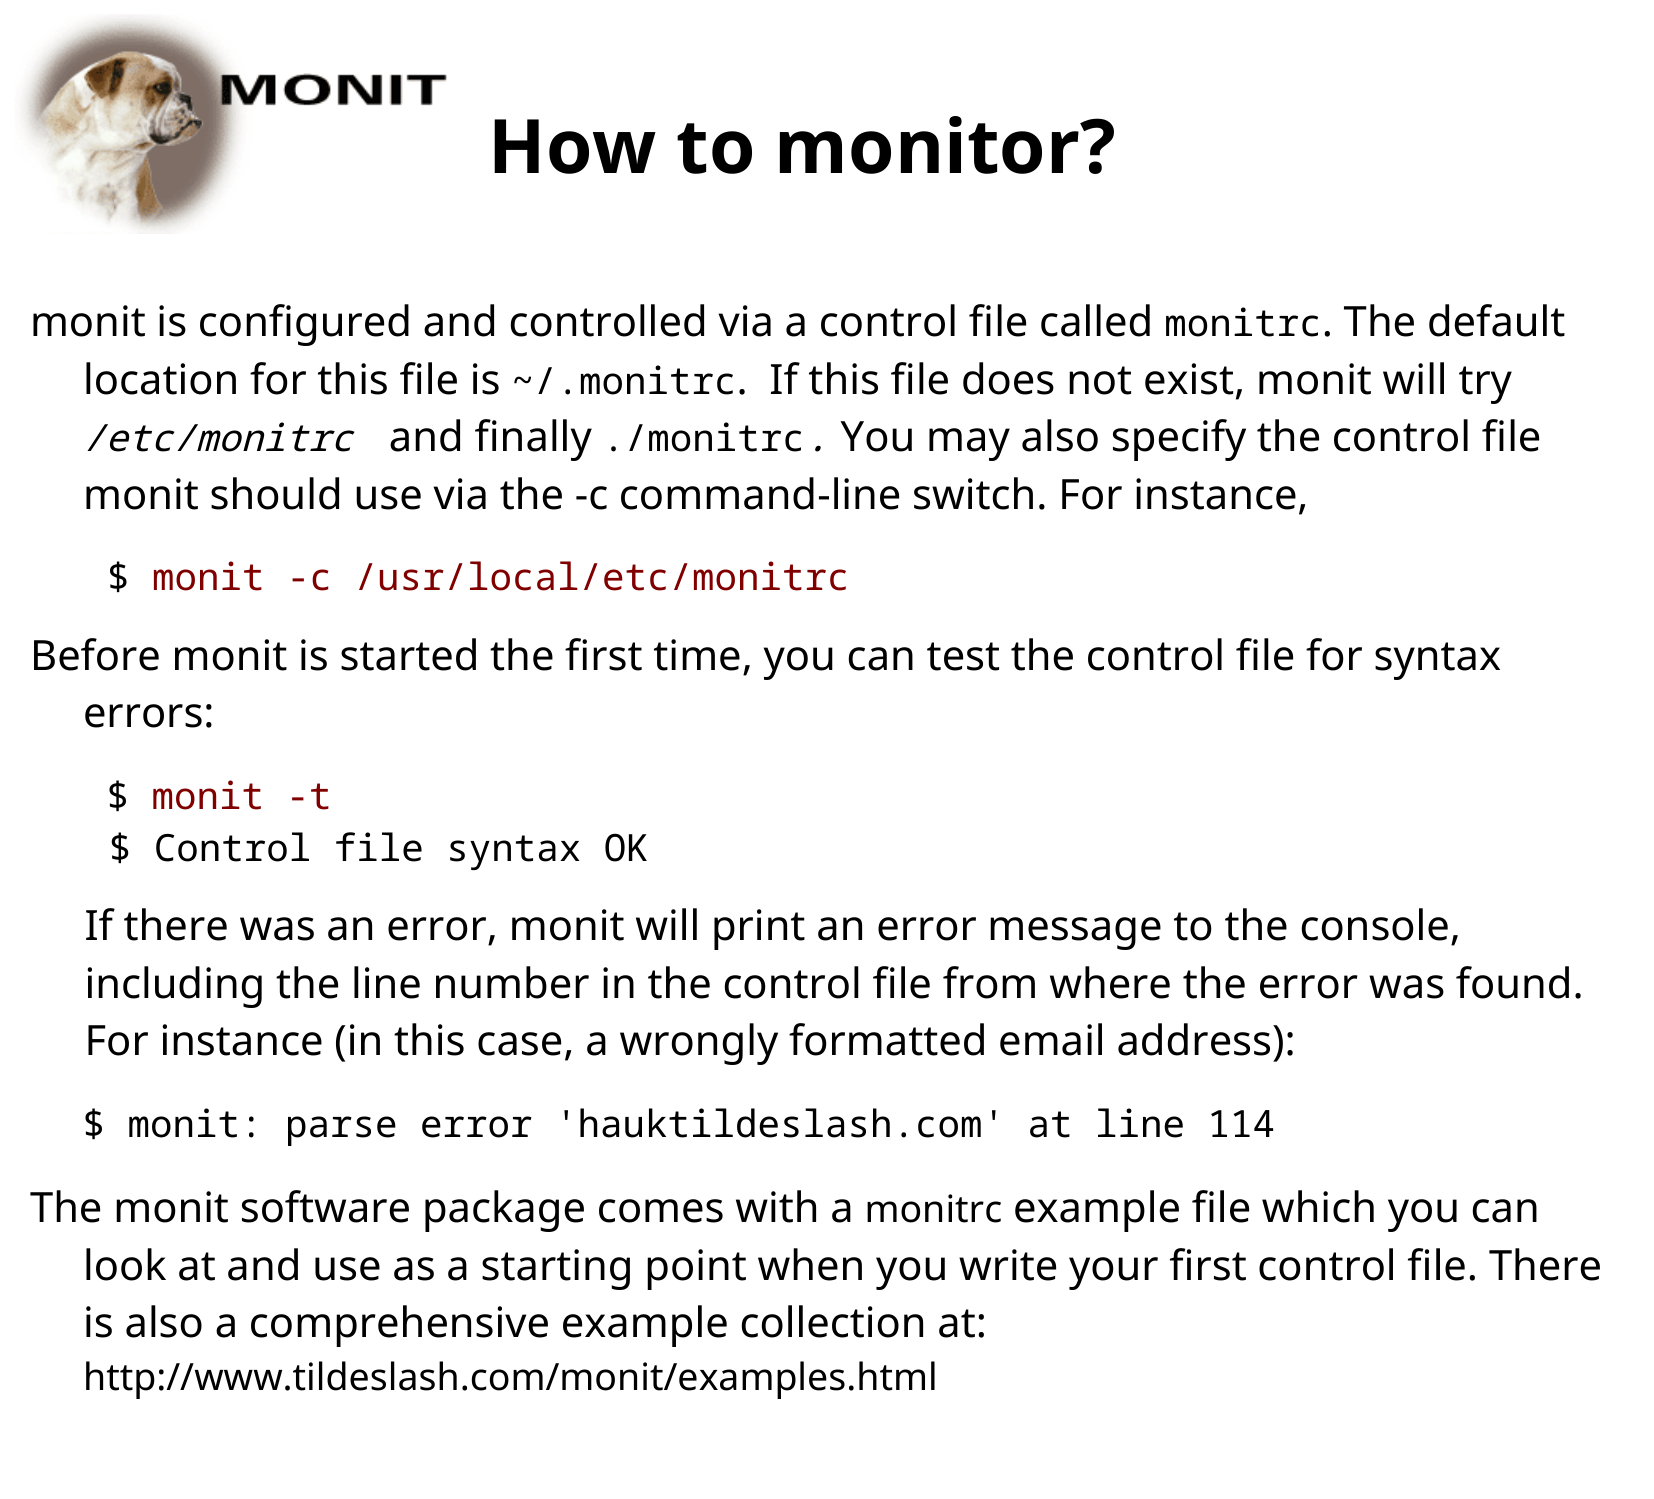

# How to monitor?
monit is configured and controlled via a control file called monitrc. The default location for this file is ~/.monitrc. If this file does not exist, monit will try
/etc/monitrc and finally ./monitrc. You may also specify the control file monit should use via the -c command-line switch. For instance,
$ monit -c /usr/local/etc/monitrc
Before monit is started the first time, you can test the control file for syntax errors:
$ monit -t
$ Control file syntax OK
If there was an error, monit will print an error message to the console, including the line number in the control file from where the error was found. For instance (in this case, a wrongly formatted email address):
$ monit: parse error 'hauktildeslash.com' at line 114
The monit software package comes with a monitrc example file which you can look at and use as a starting point when you write your first control file. There is also a comprehensive example collection at: http://www.tildeslash.com/monit/examples.html